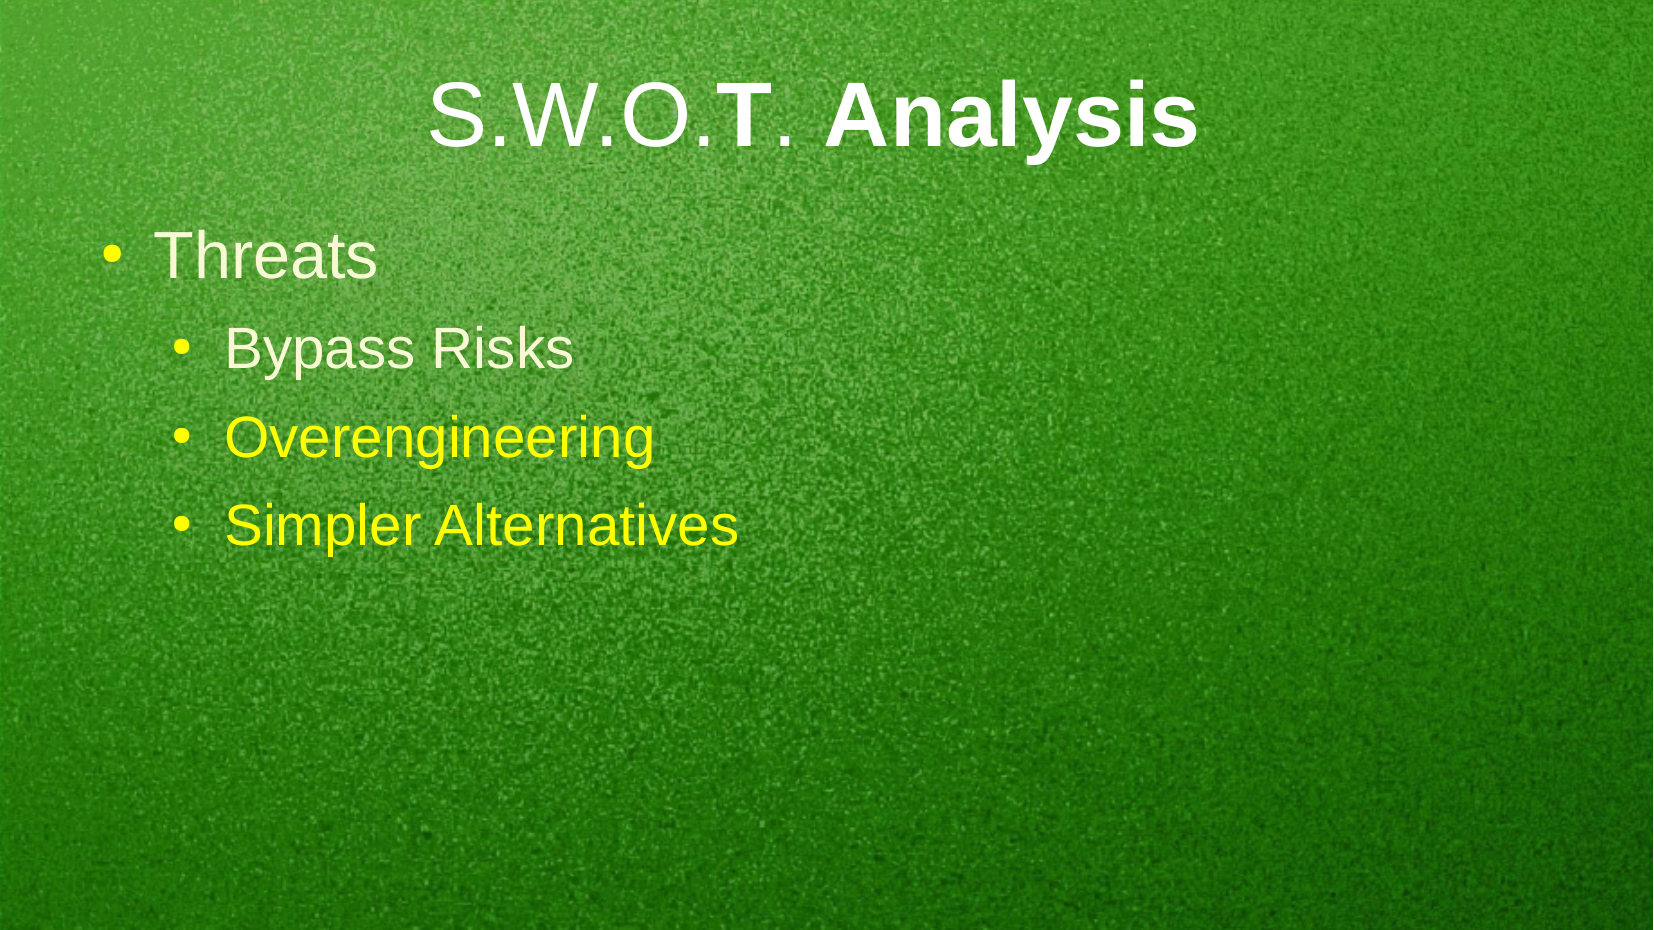

#
S.W.O.T. Analysis
Threats
Bypass Risks
Overengineering
Simpler Alternatives